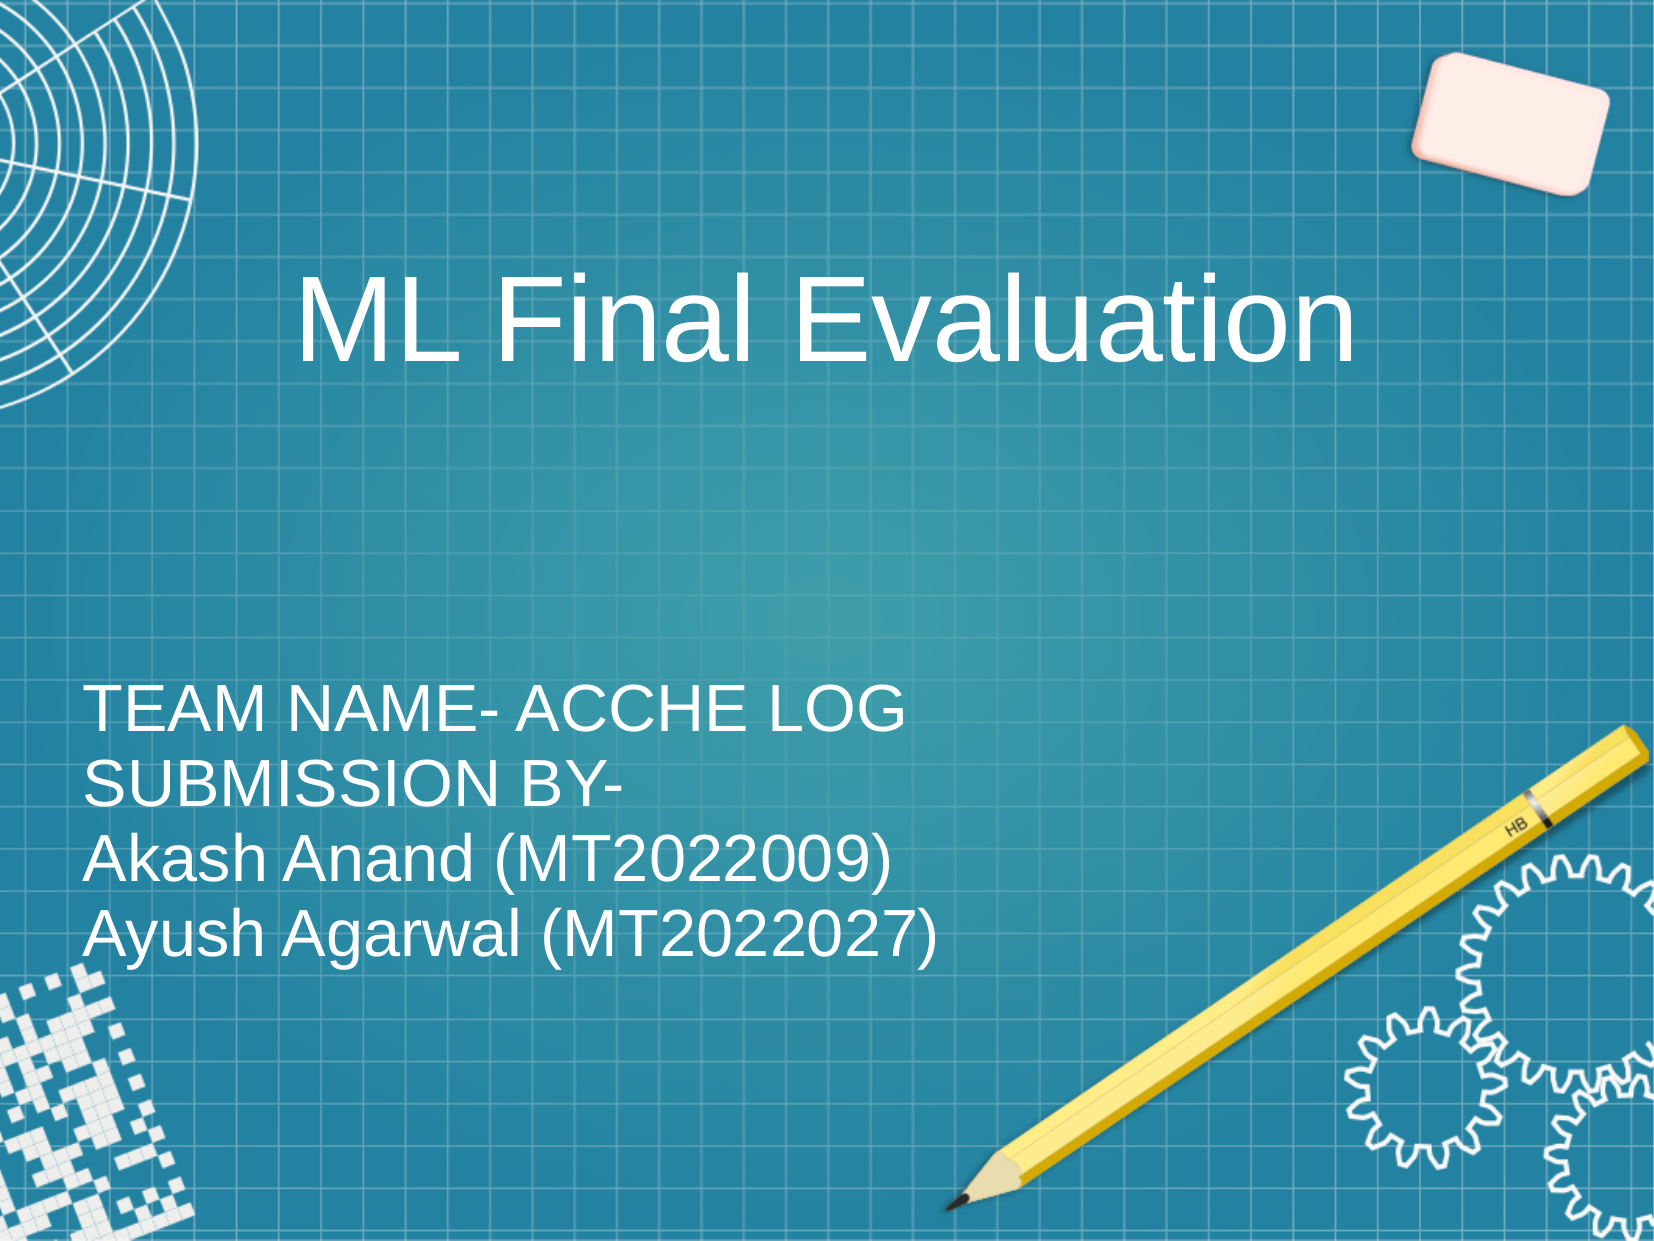

# ML Final Evaluation
TEAM NAME- ACCHE LOG
SUBMISSION BY-
Akash Anand (MT2022009)
Ayush Agarwal (MT2022027)